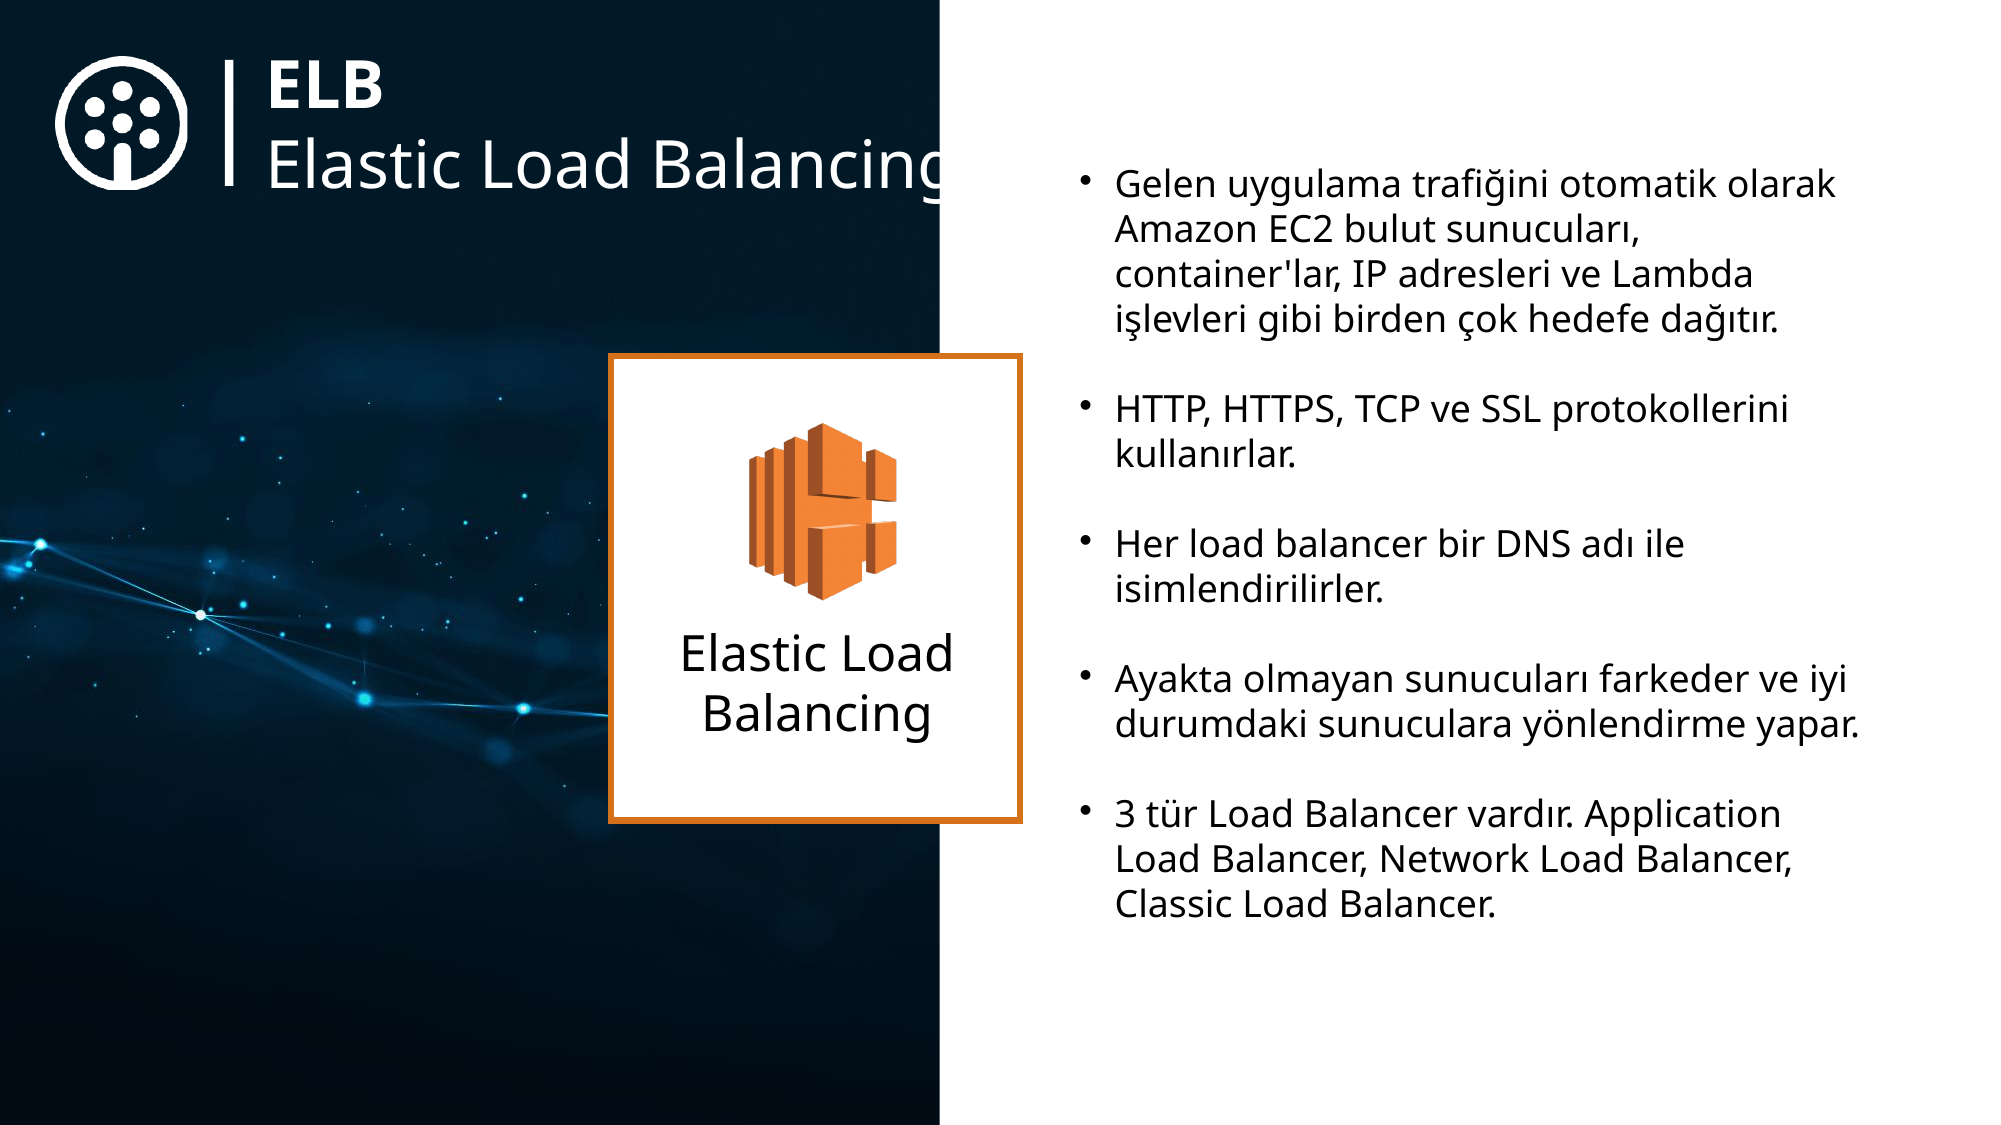

ELB
Elastic Load Balancing
Gelen uygulama trafiğini otomatik olarak Amazon EC2 bulut sunucuları, container'lar, IP adresleri ve Lambda işlevleri gibi birden çok hedefe dağıtır.
HTTP, HTTPS, TCP ve SSL protokollerini kullanırlar.
Her load balancer bir DNS adı ile isimlendirilirler.
Ayakta olmayan sunucuları farkeder ve iyi durumdaki sunuculara yönlendirme yapar.
3 tür Load Balancer vardır. Application Load Balancer, Network Load Balancer, Classic Load Balancer.
Elastic Load
Balancing